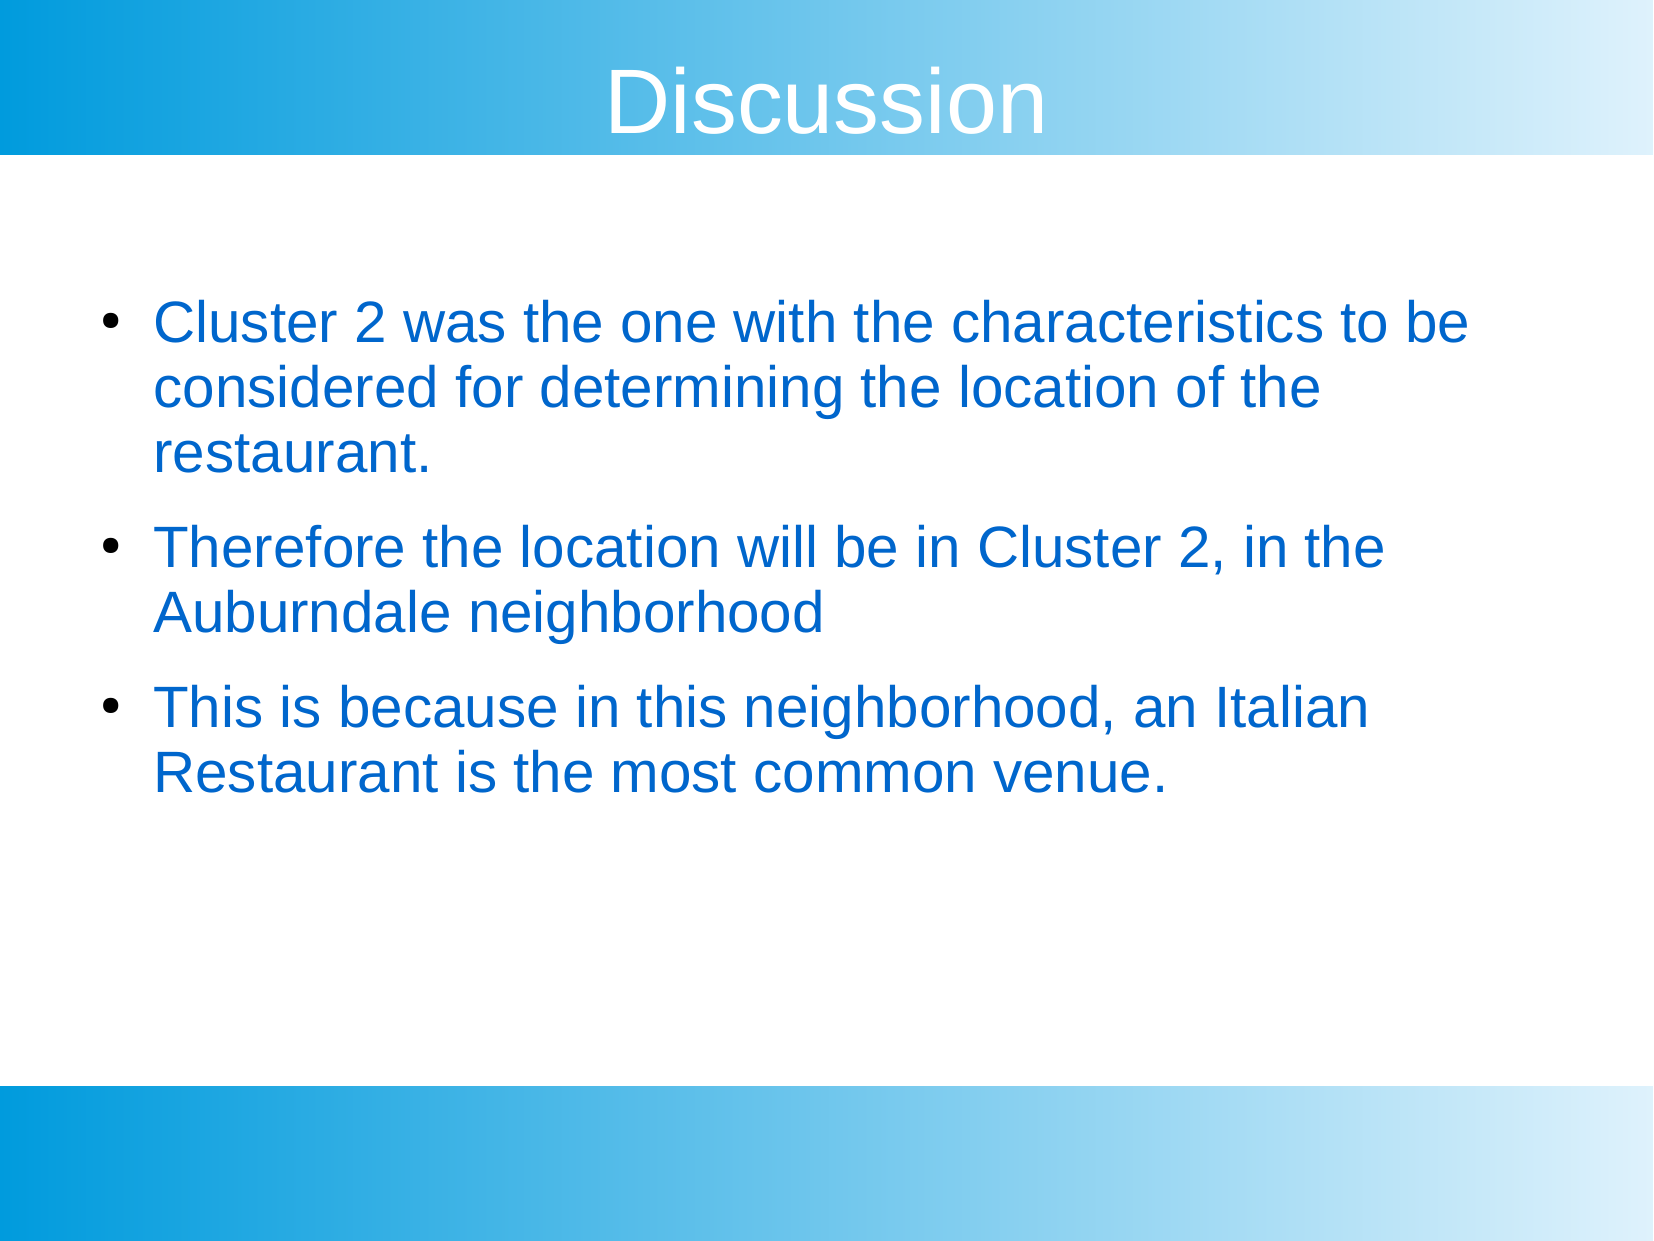

# Discussion
Cluster 2 was the one with the characteristics to be considered for determining the location of the restaurant.
Therefore the location will be in Cluster 2, in the Auburndale neighborhood
This is because in this neighborhood, an Italian Restaurant is the most common venue.